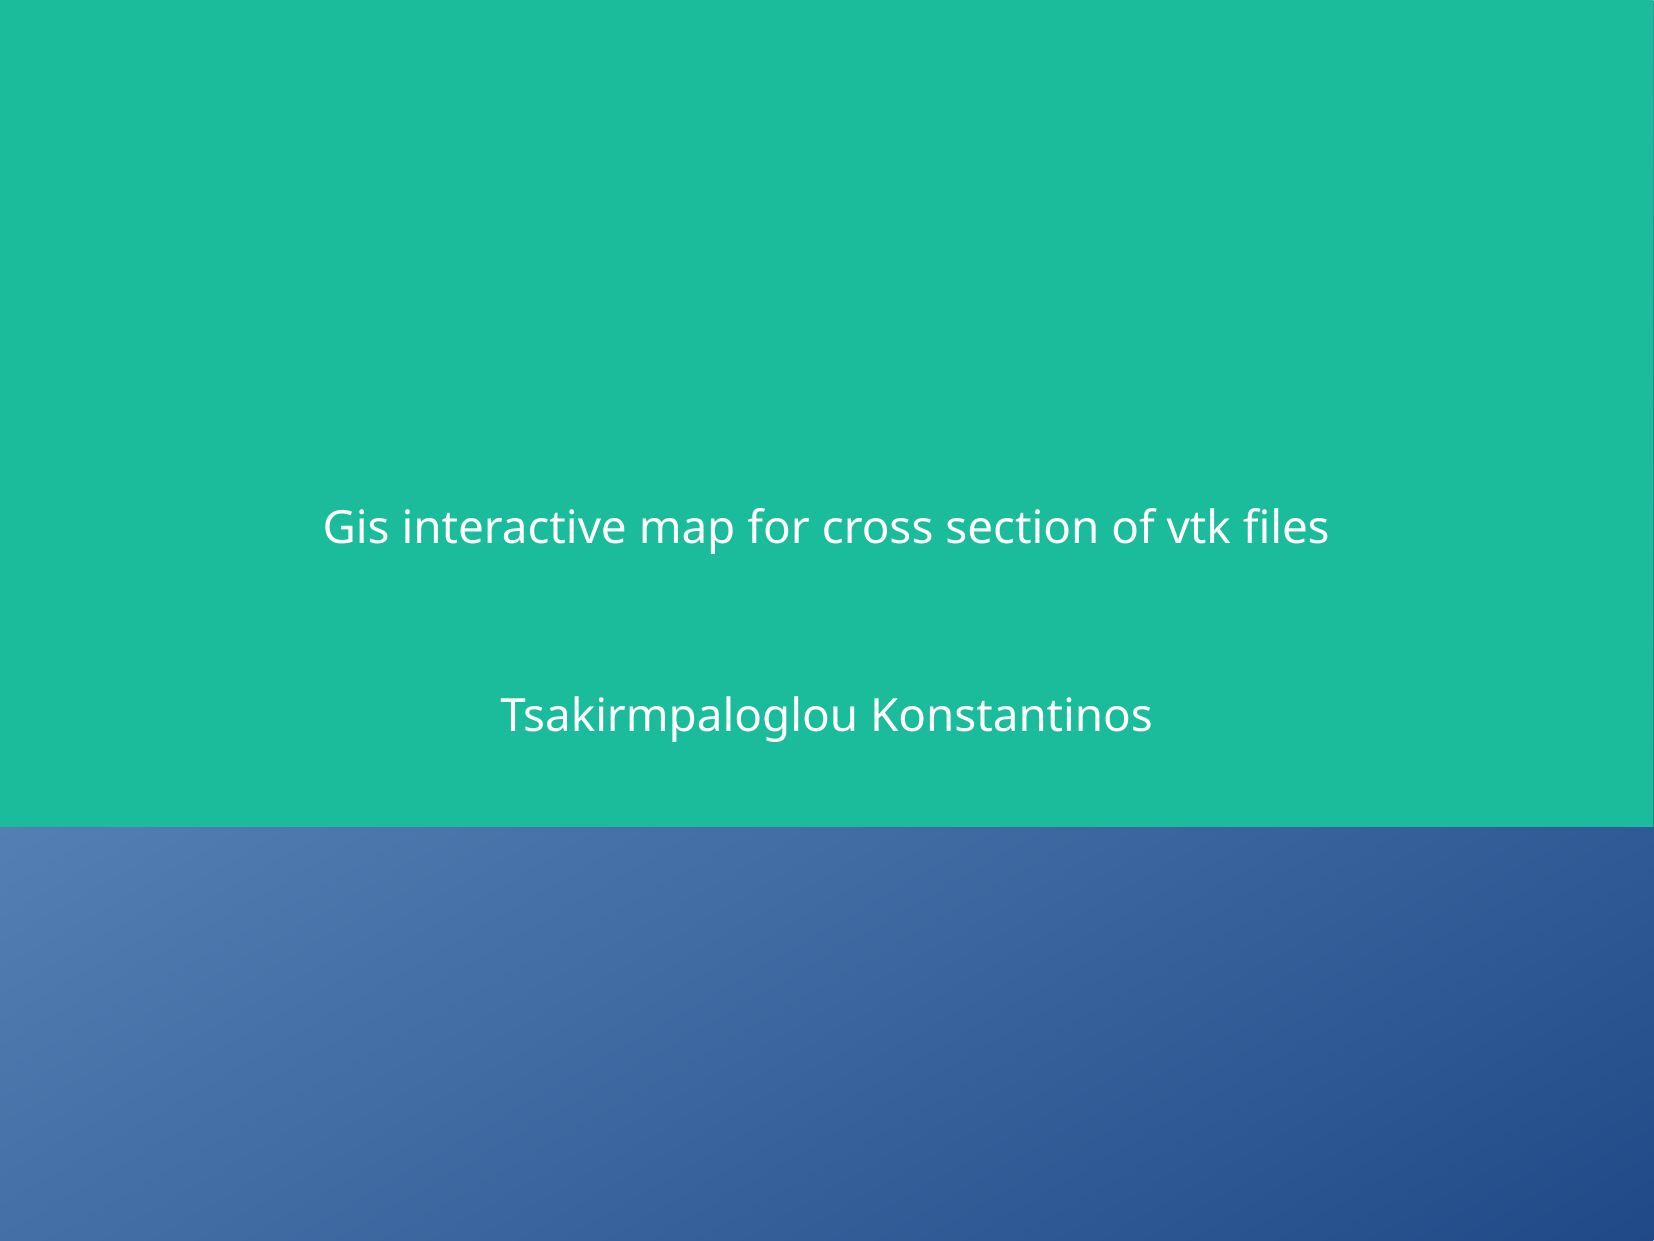

# Gis interactive map for cross section of vtk files
Tsakirmpaloglou Konstantinos